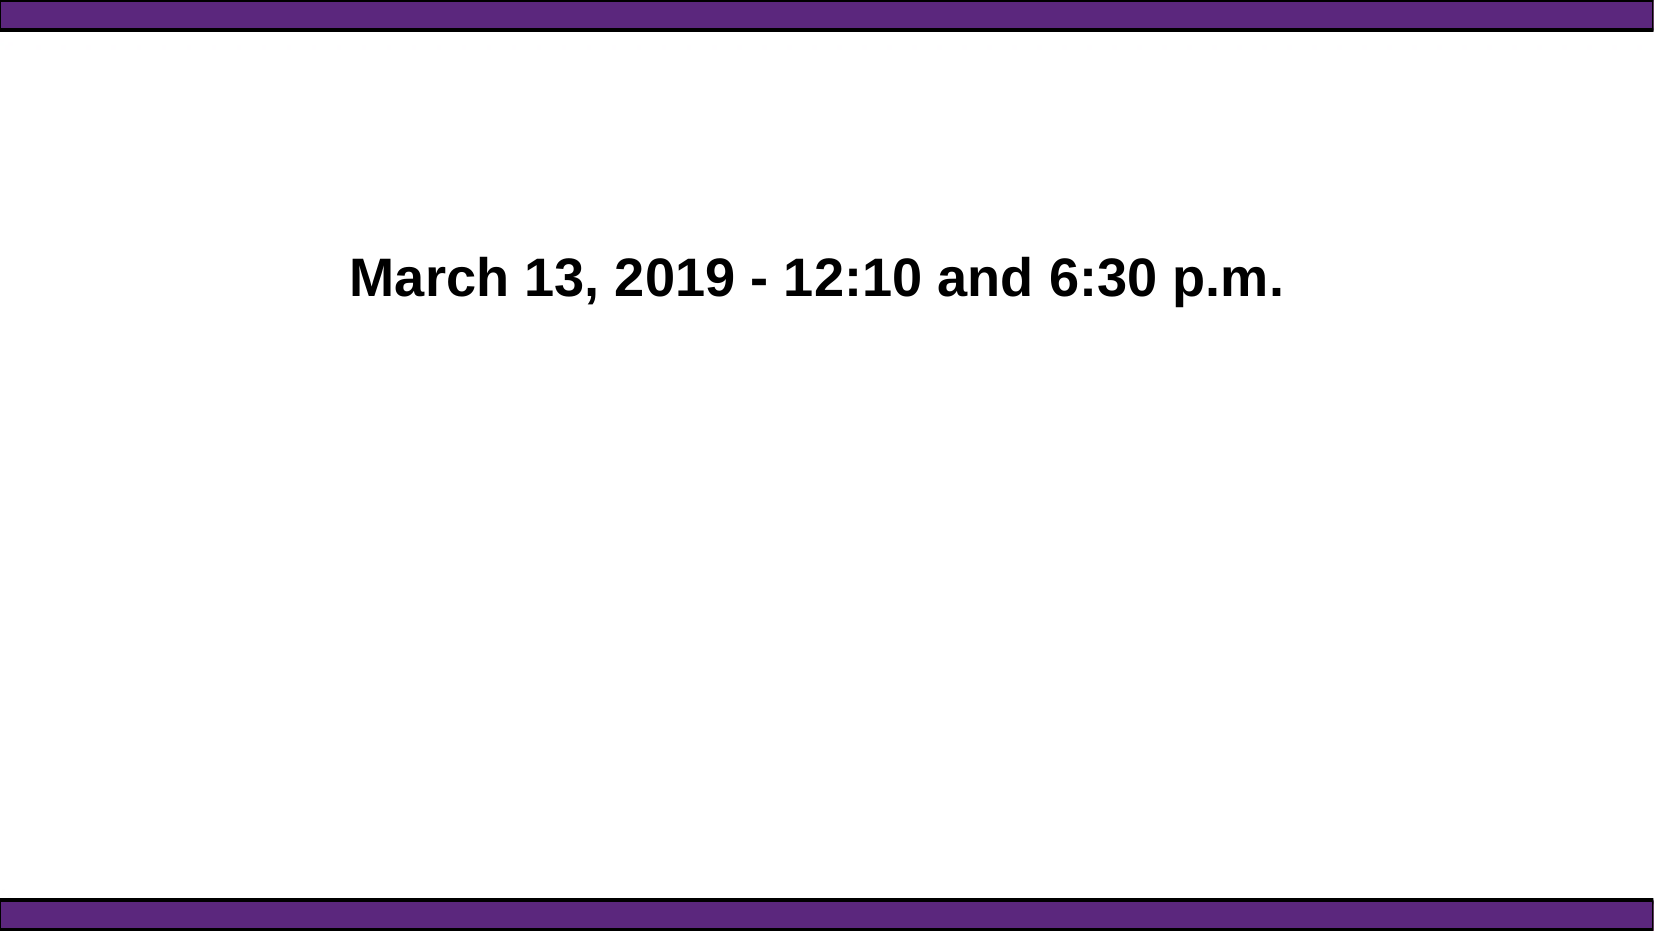

March 13, 2019 - 12:10 and 6:30 p.m.